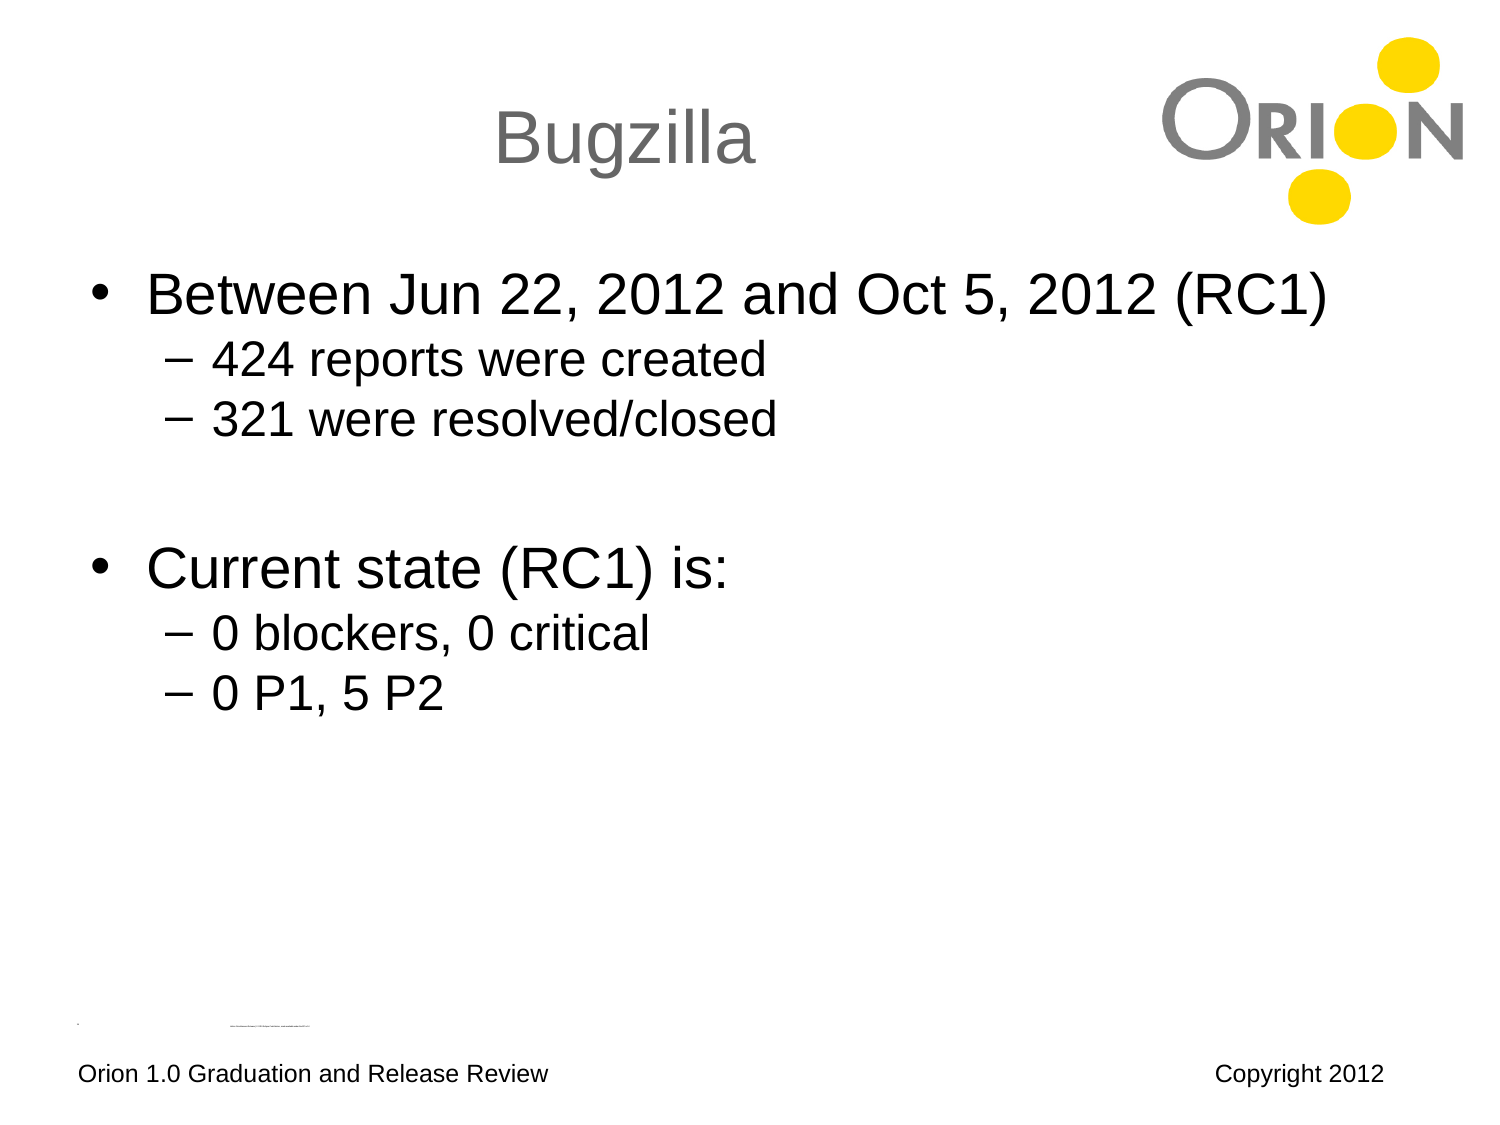

# Bugzilla
Between Jun 22, 2012 and Oct 5, 2012 (RC1)
424 reports were created
321 were resolved/closed
Current state (RC1) is:
0 blockers, 0 critical
0 P1, 5 P2
18
Copyright 2011